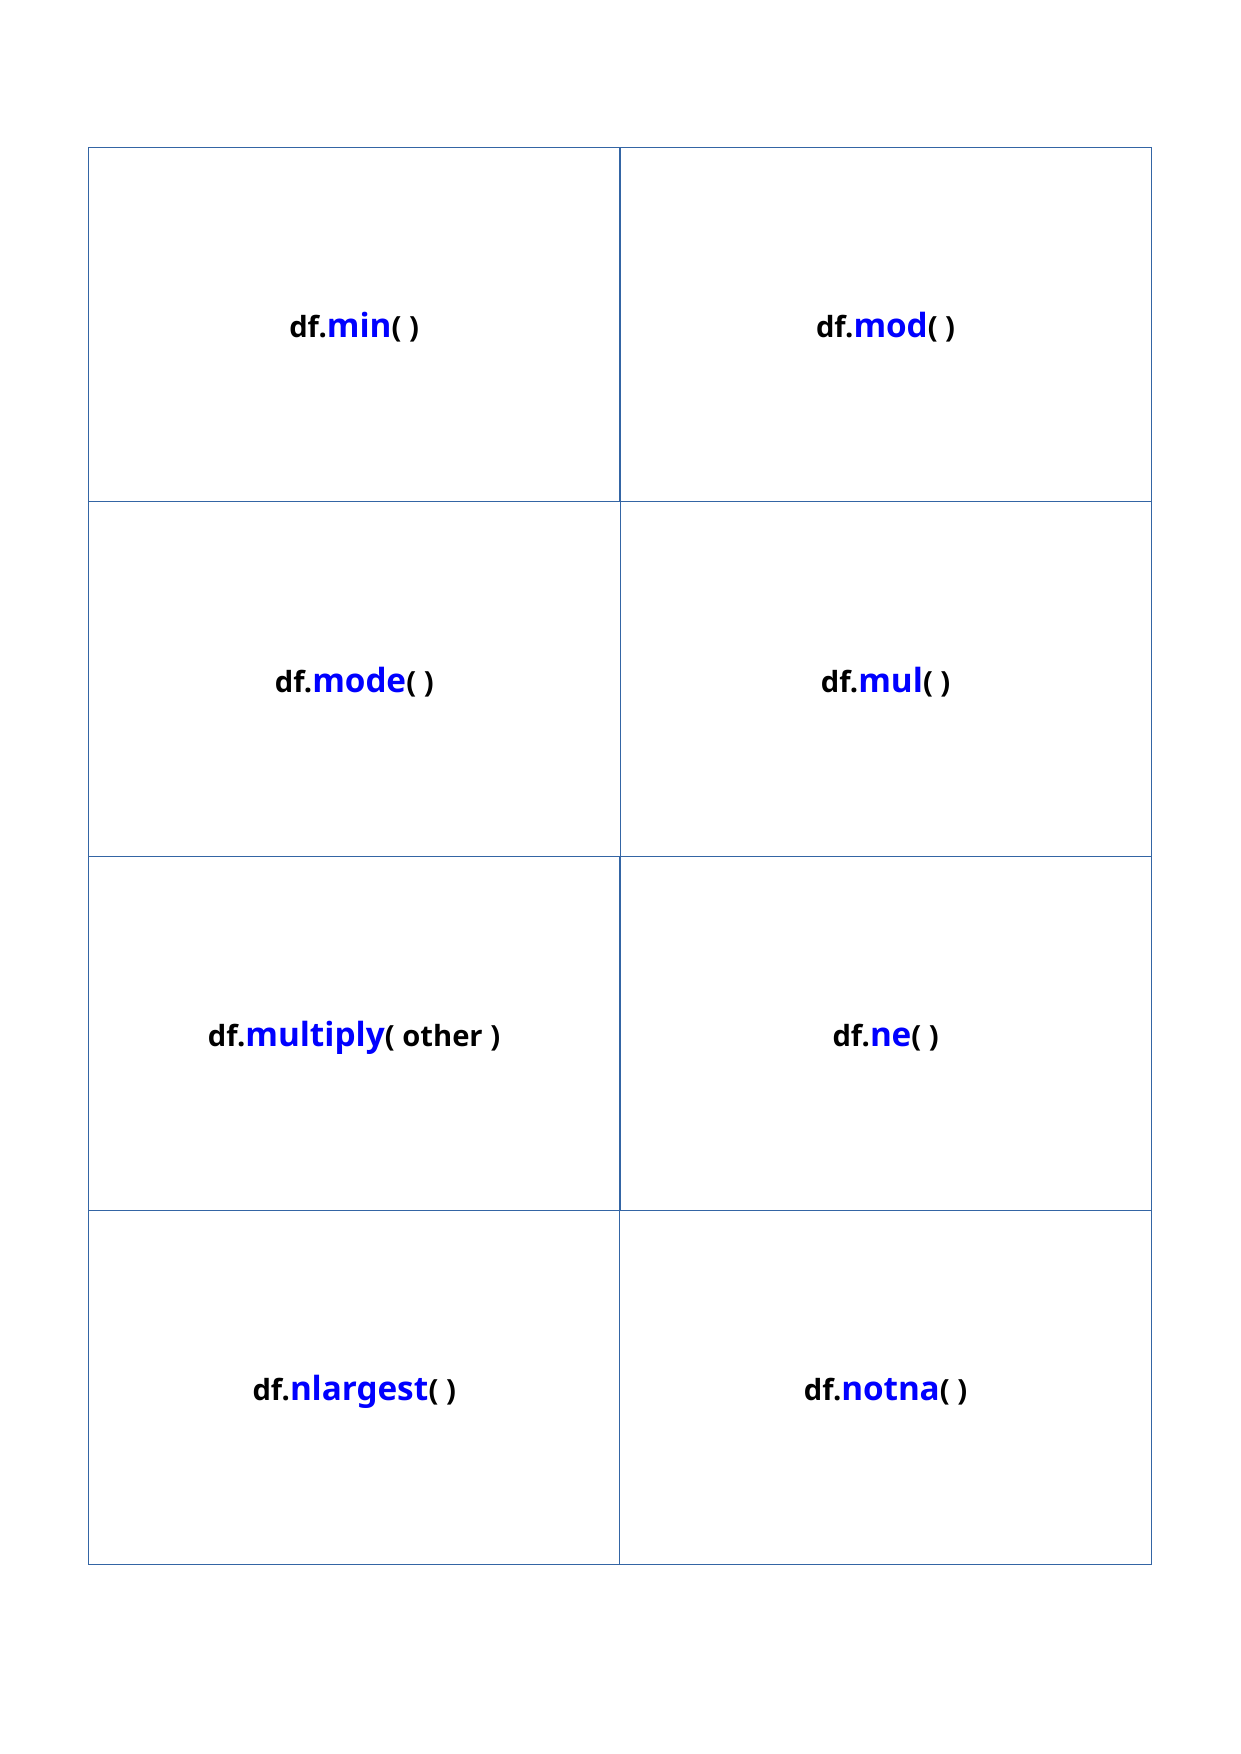

df.min( )
df.mod( )
df.mode( )
df.mul( )
df.multiply( other )
df.ne( )
df.nlargest( )
df.notna( )